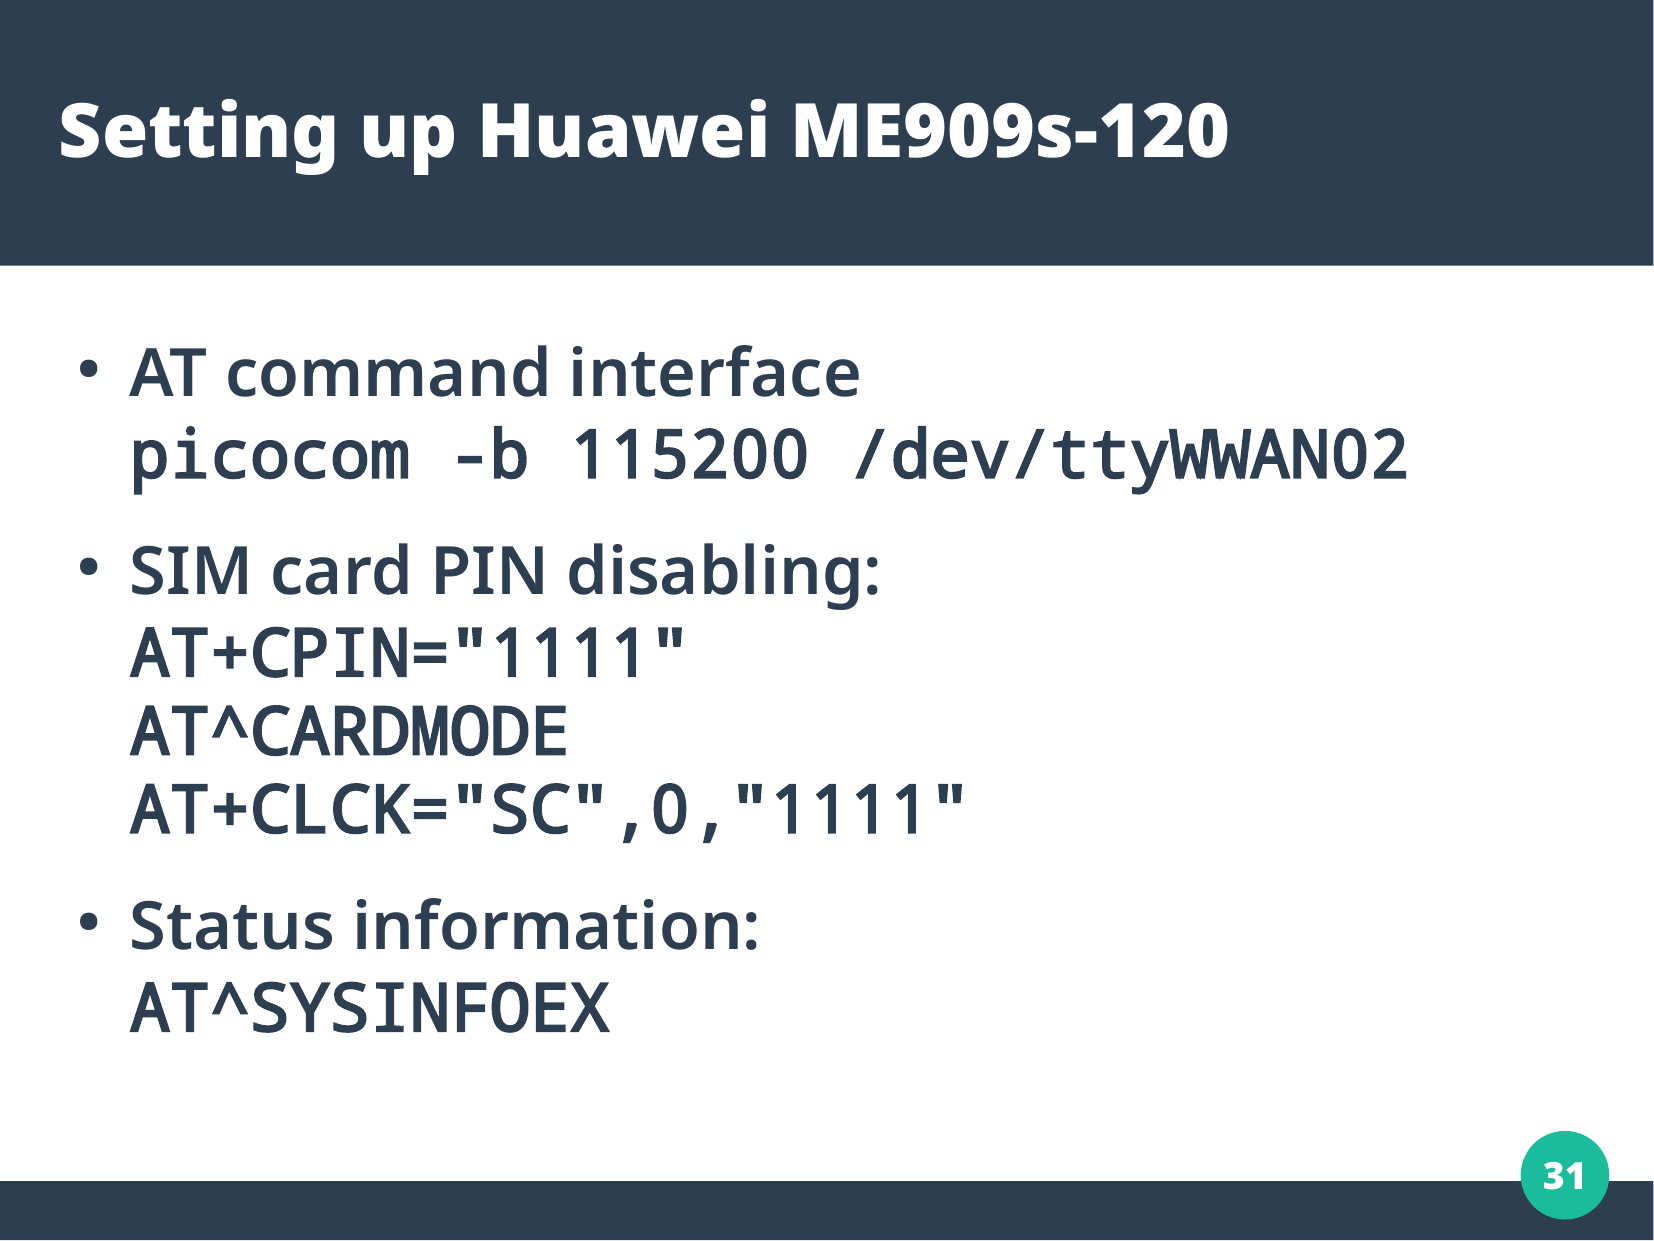

# Setting up Huawei ME909s-120
AT command interface
picocom -b 115200 /dev/ttyWWAN02
SIM card PIN disabling:
AT+CPIN="1111"
AT^CARDMODE
AT+CLCK="SC",0,"1111"
Status information:
AT^SYSINFOEX
31